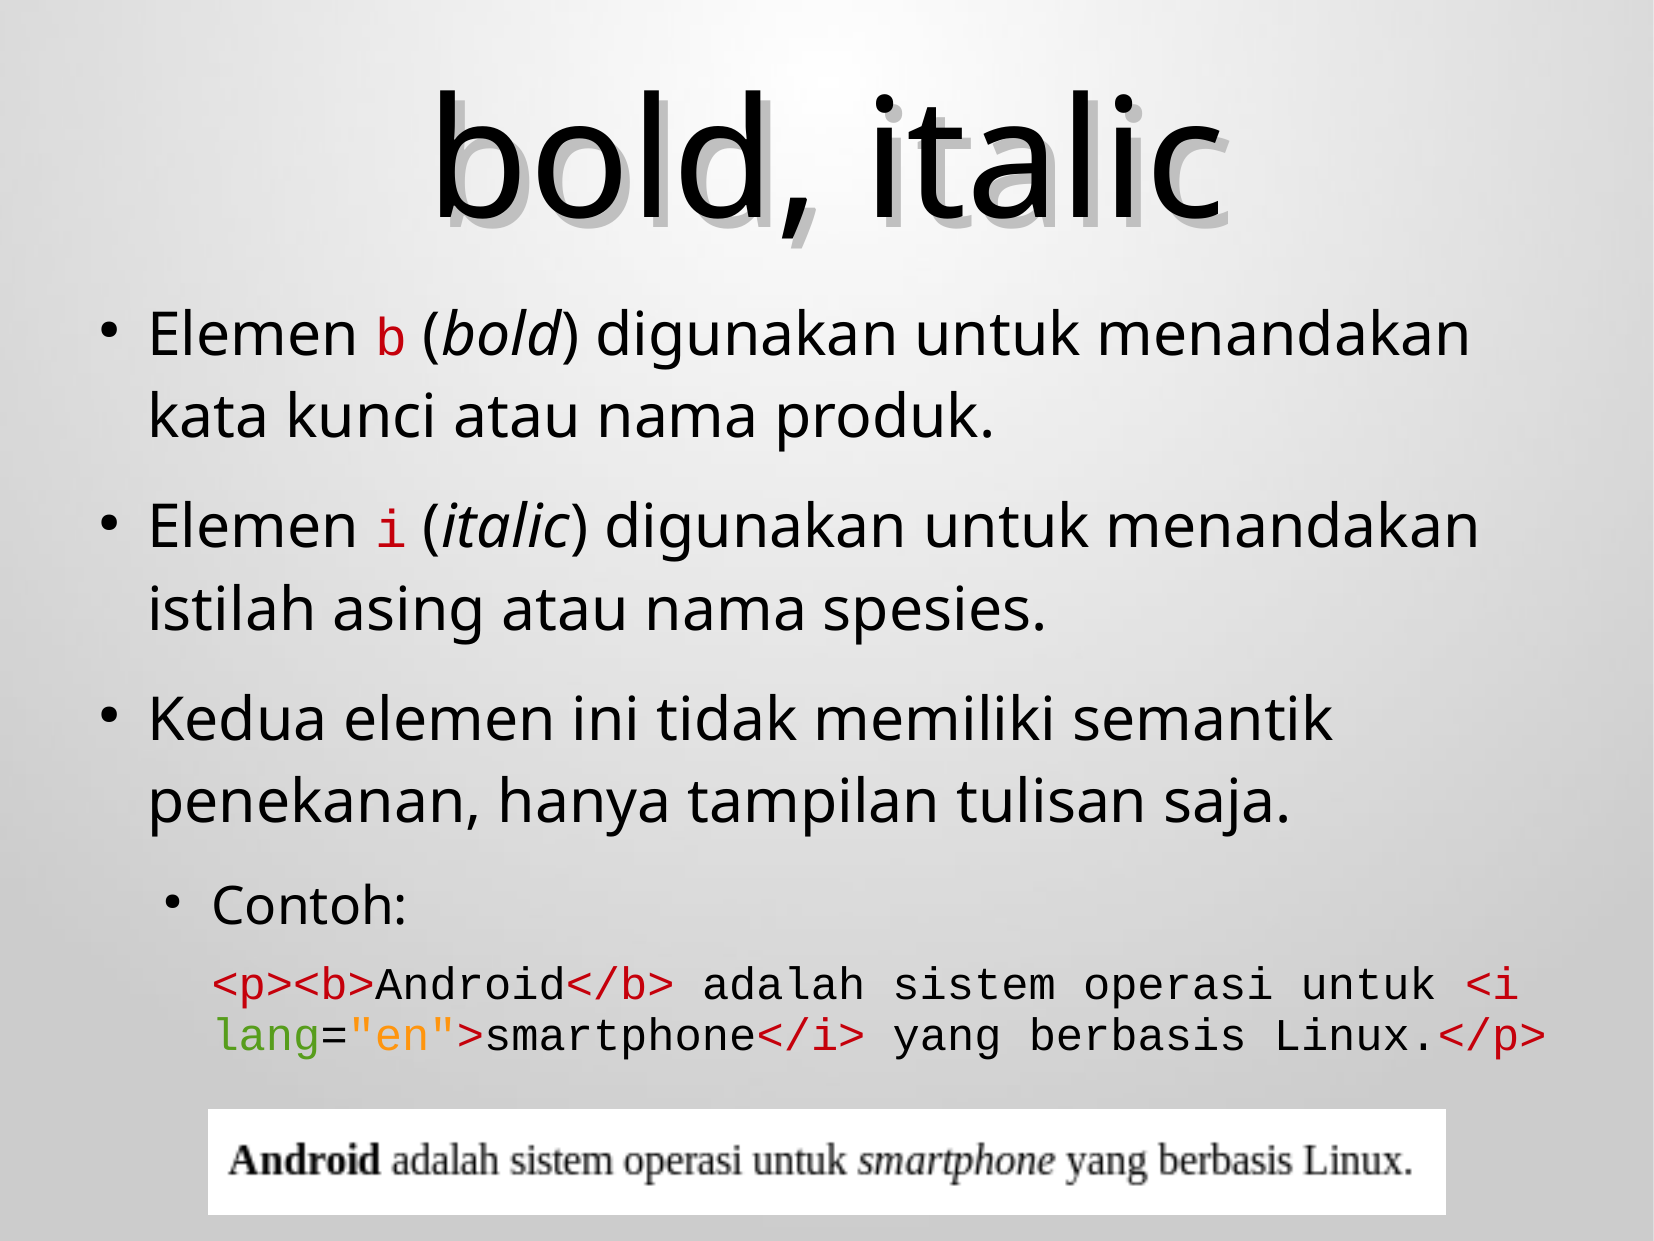

# bold, italic
Elemen b (bold) digunakan untuk menandakan kata kunci atau nama produk.
Elemen i (italic) digunakan untuk menandakan istilah asing atau nama spesies.
Kedua elemen ini tidak memiliki semantik penekanan, hanya tampilan tulisan saja.
Contoh:
<p><b>Android</b> adalah sistem operasi untuk <i lang="en">smartphone</i> yang berbasis Linux.</p>